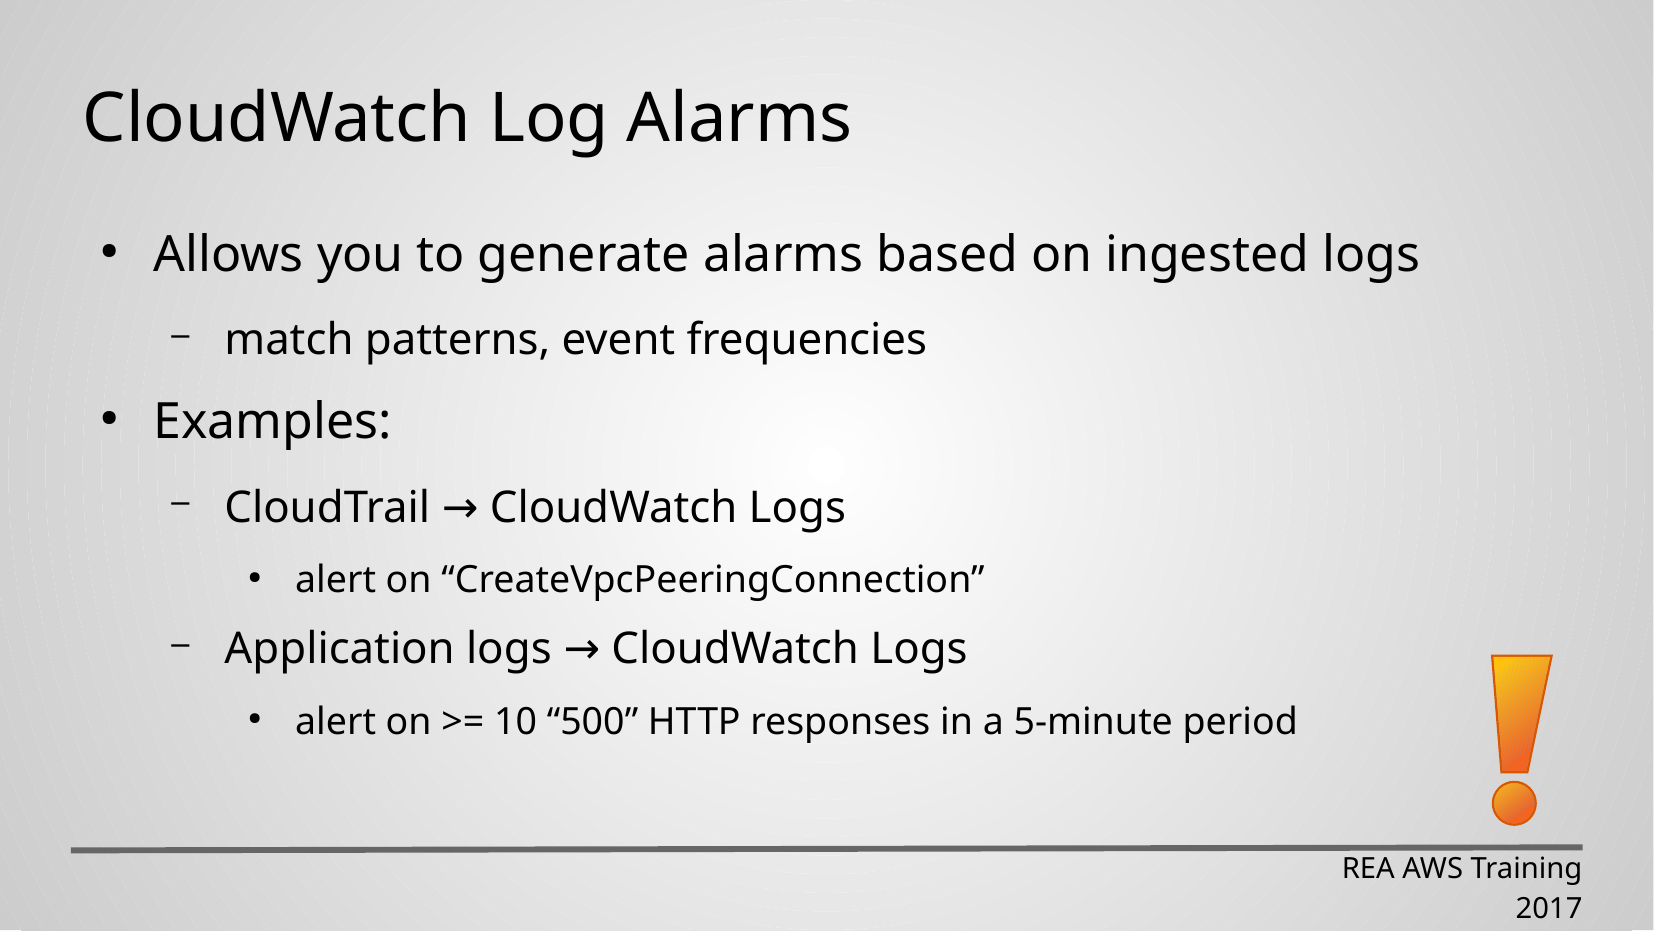

# CloudWatch Log Alarms
Allows you to generate alarms based on ingested logs
match patterns, event frequencies
Examples:
CloudTrail → CloudWatch Logs
alert on “CreateVpcPeeringConnection”
Application logs → CloudWatch Logs
alert on >= 10 “500” HTTP responses in a 5-minute period